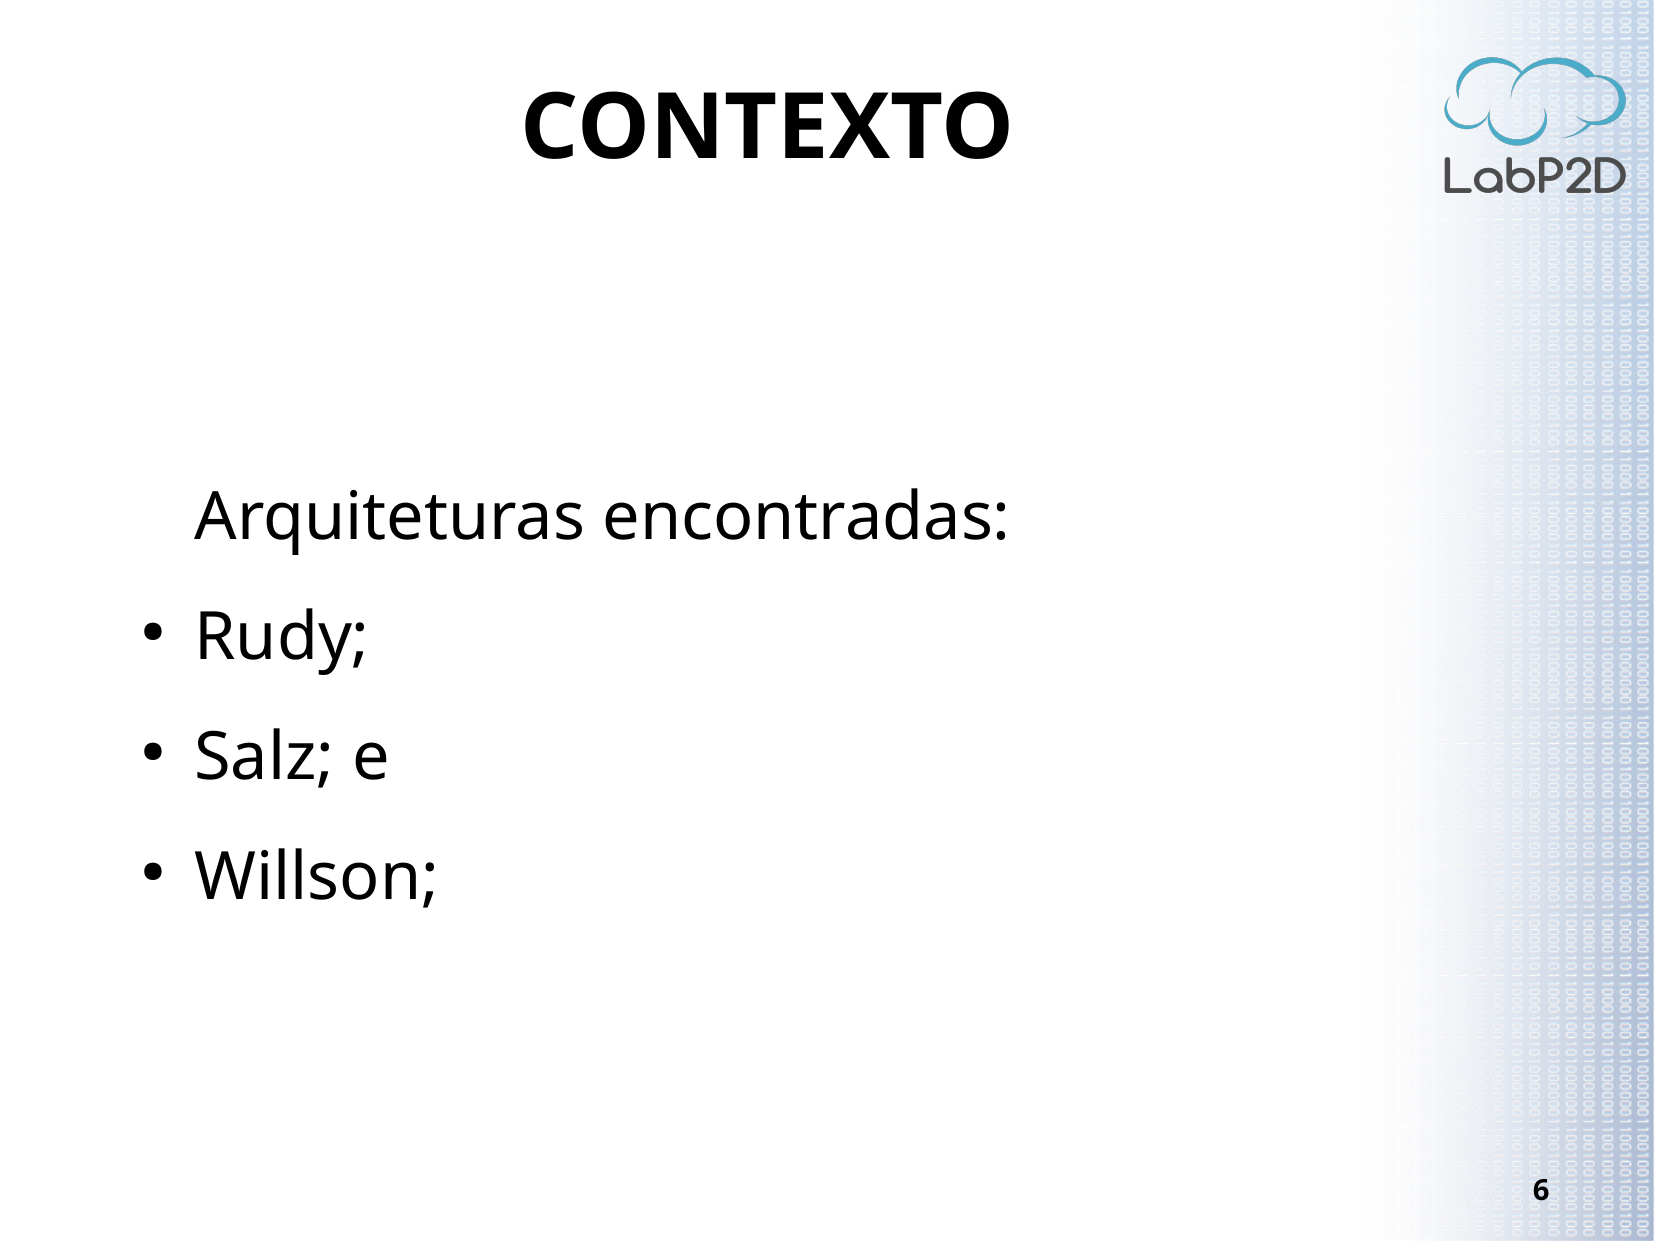

# CONTEXTO
Arquiteturas encontradas:
Rudy;
Salz; e
Willson;
6